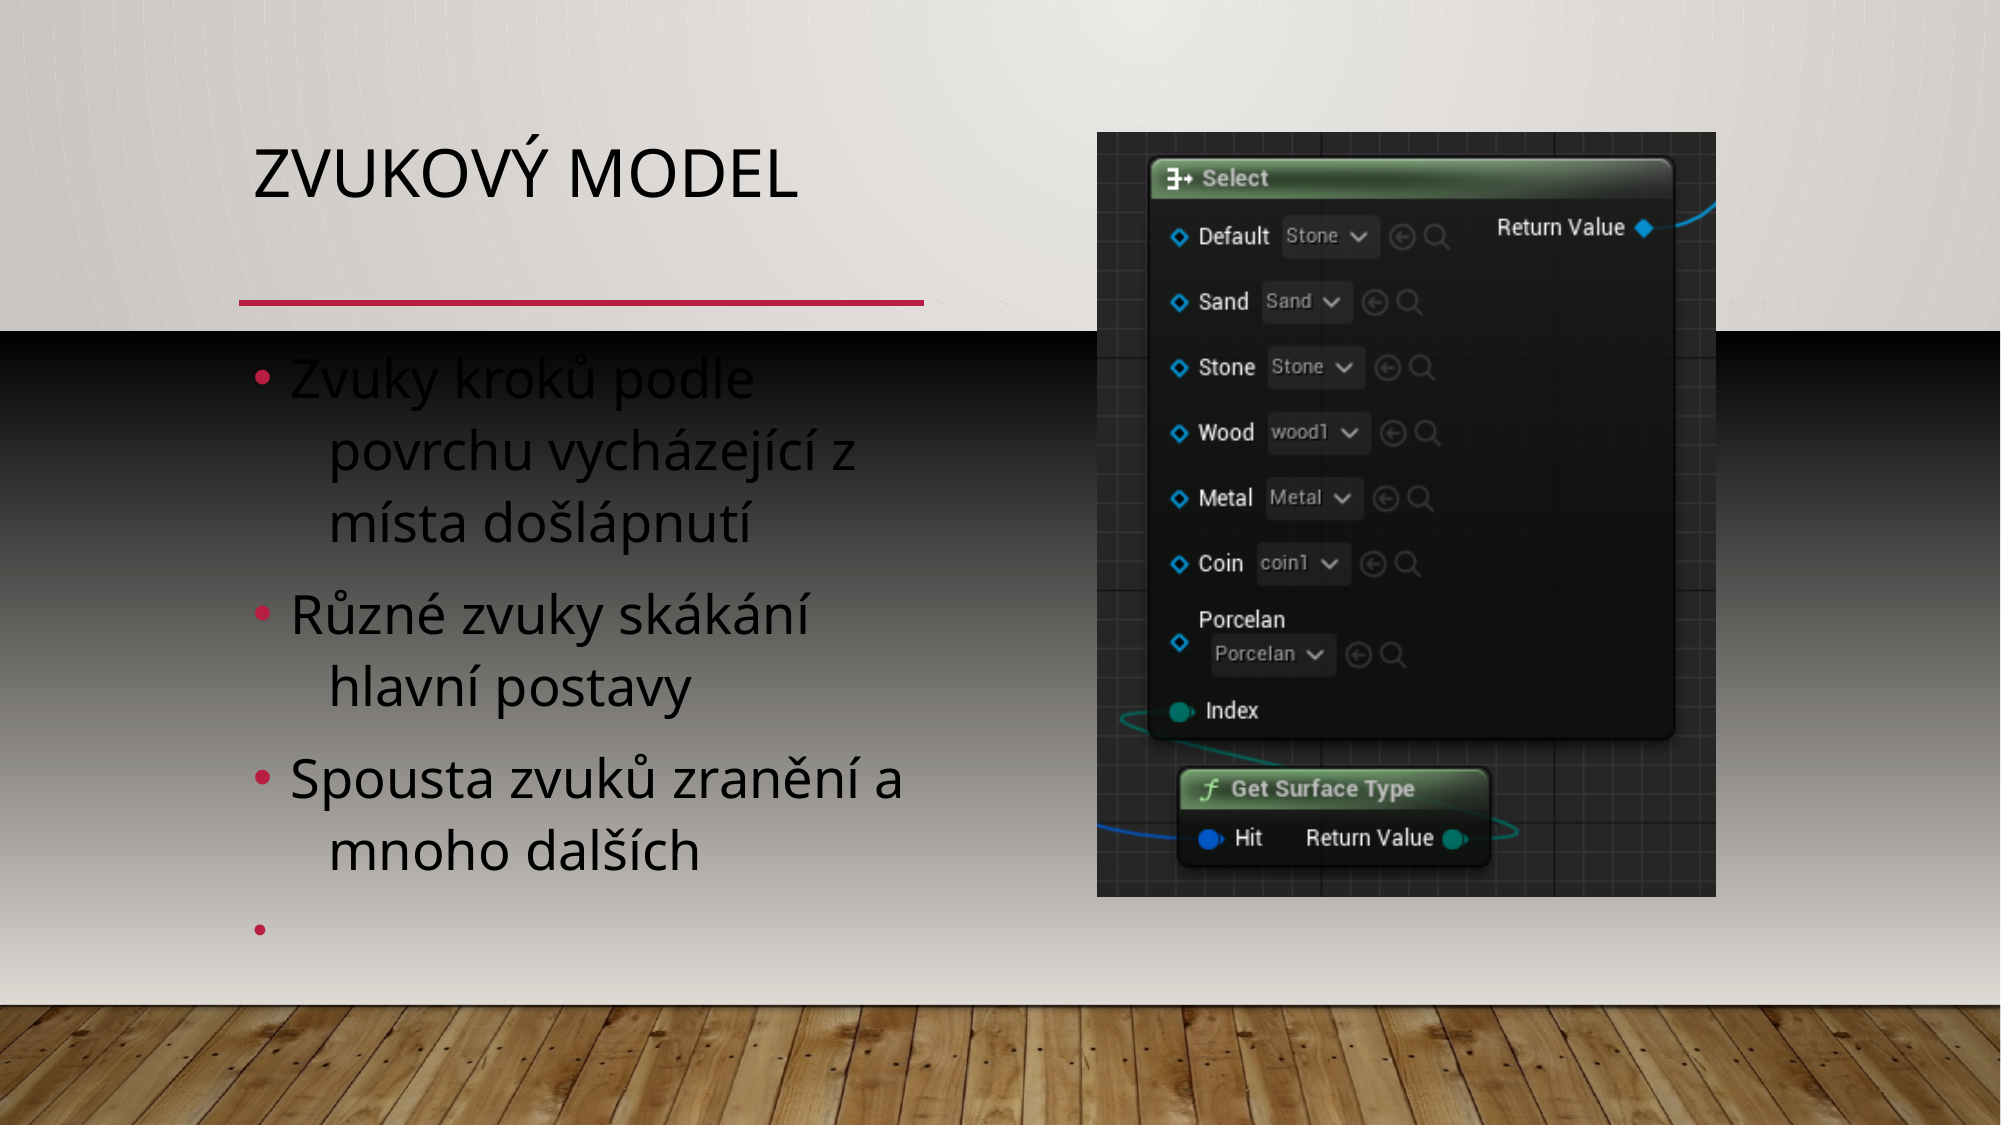

# Zvukový model
Zvuky kroků podle povrchu vycházející z místa došlápnutí
Různé zvuky skákání hlavní postavy
Spousta zvuků zranění a mnoho dalších